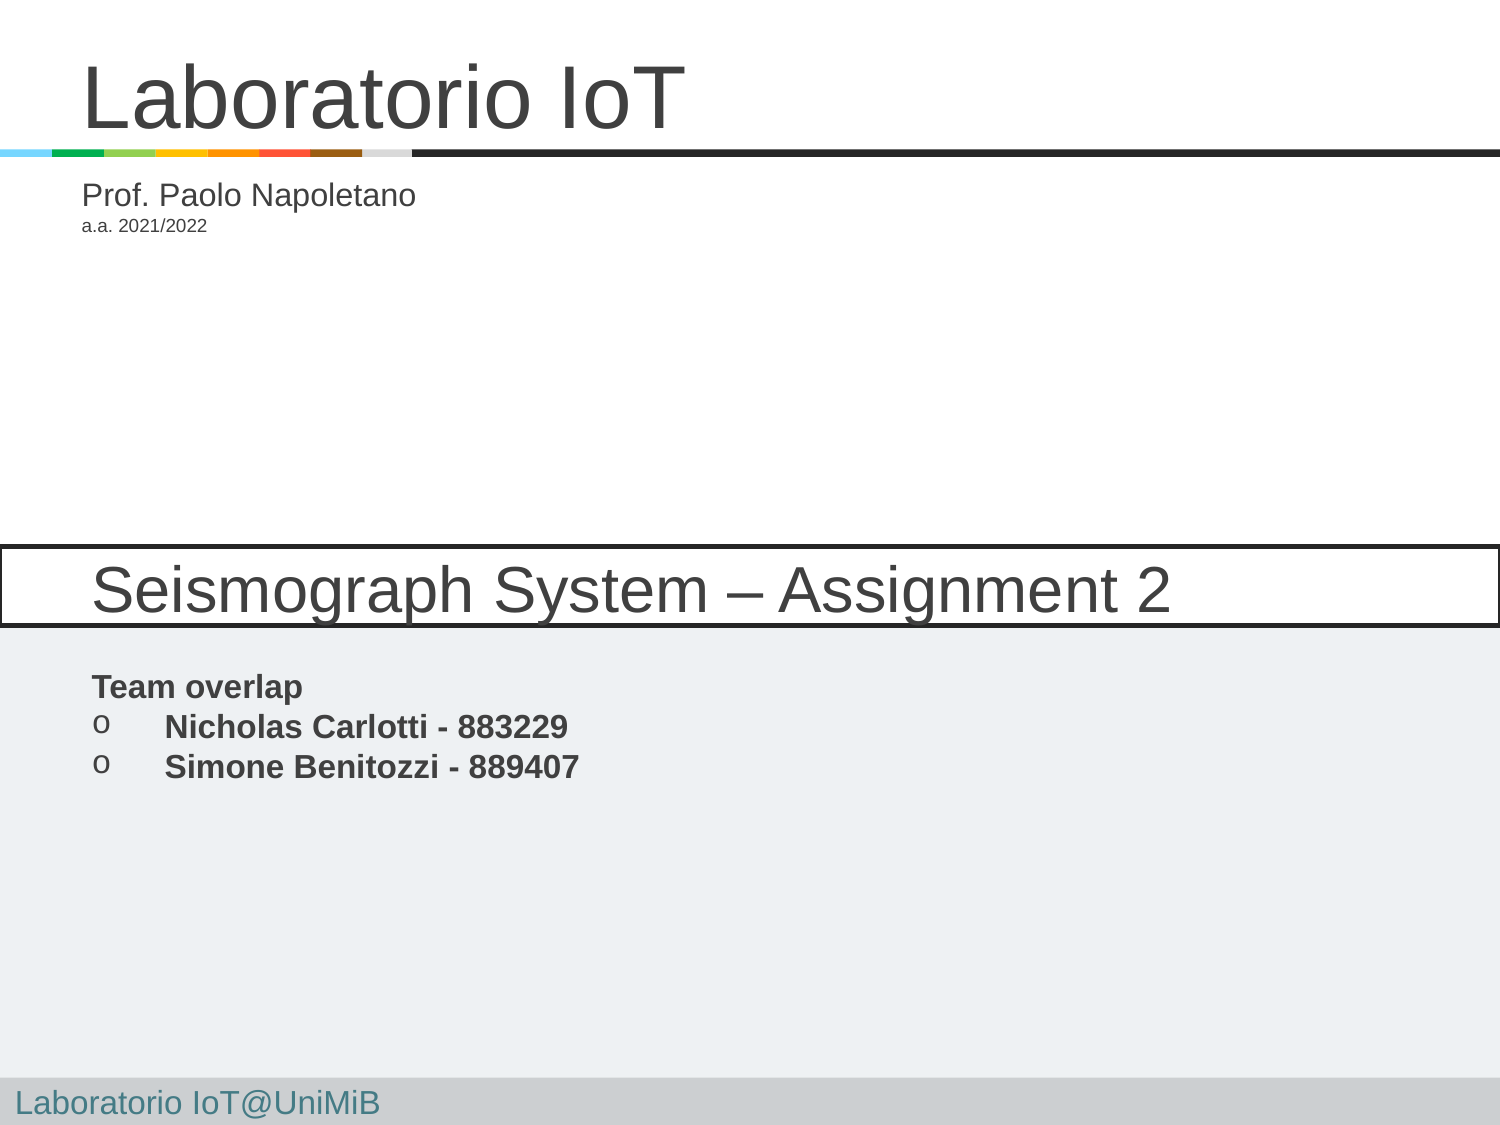

Laboratorio IoT
Prof. Paolo Napoletano
a.a. 2021/2022
Seismograph System – Assignment 2
Team overlap
Nicholas Carlotti - 883229
Simone Benitozzi - 889407